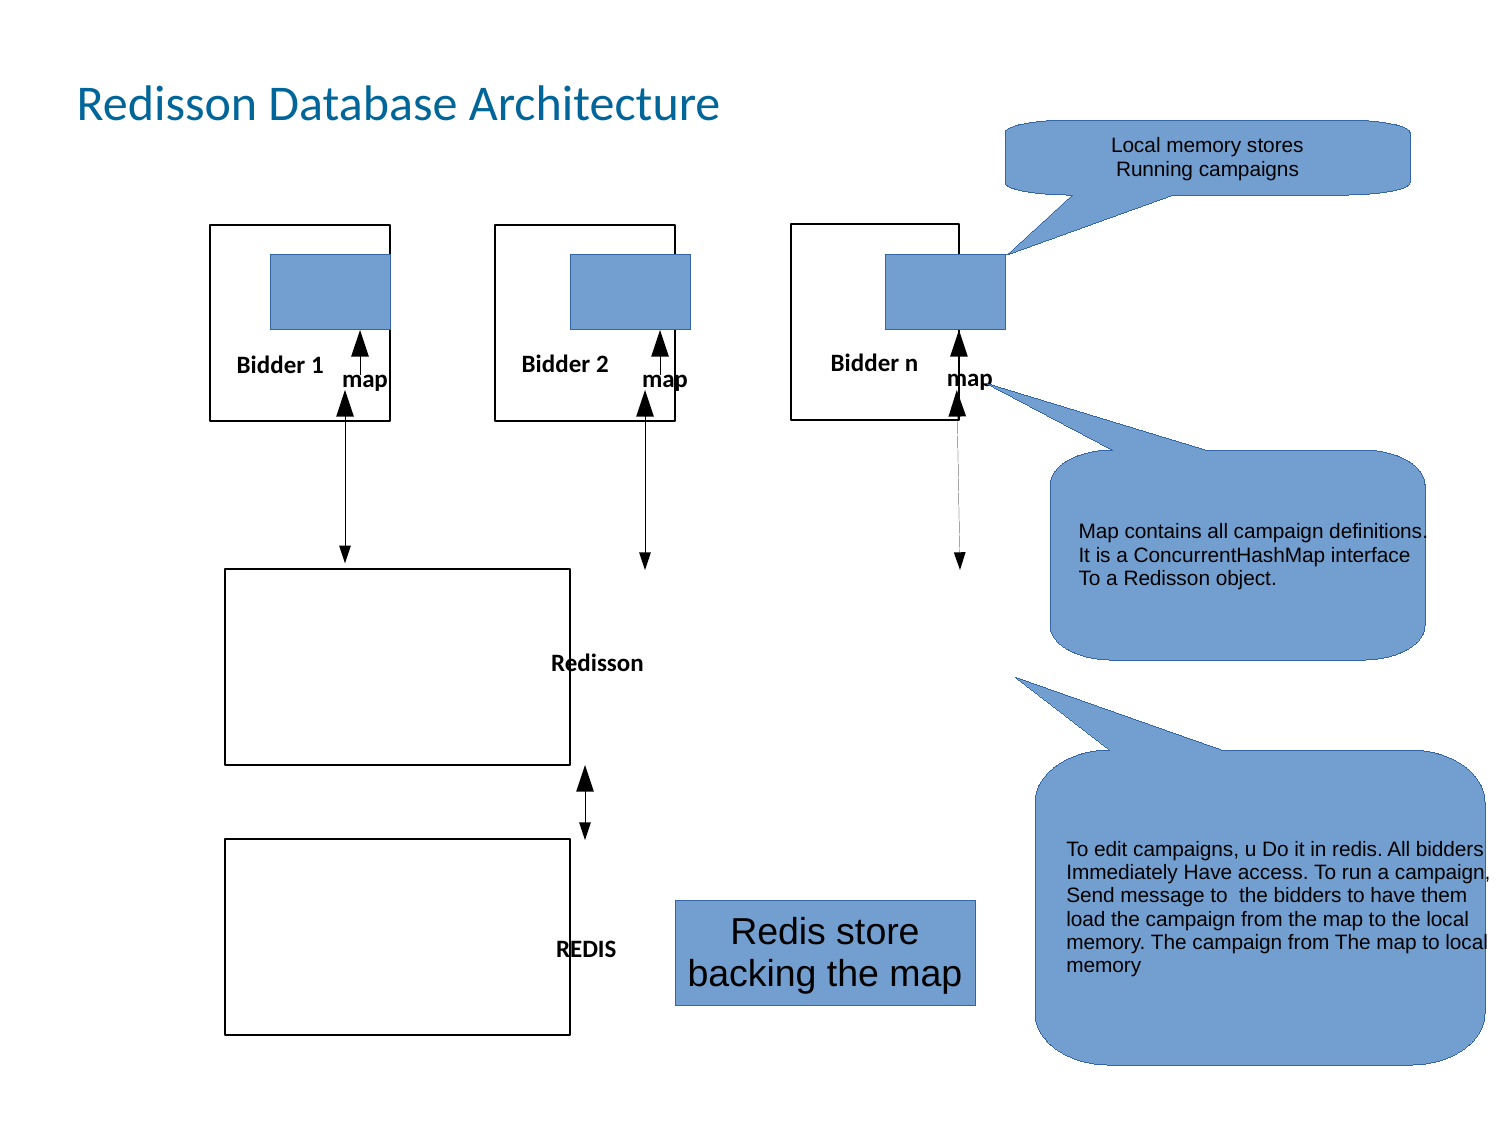

Redisson Database Architecture
Local memory stores
Running campaigns
Bidder n
Bidder 2
Bidder 1
map
map
map
Map contains all campaign definitions.
It is a ConcurrentHashMap interface
To a Redisson object.
Redisson
To edit campaigns, u Do it in redis. All bidders
Immediately Have access. To run a campaign,
Send message to the bidders to have them
load the campaign from the map to the local
memory. The campaign from The map to local
memory
Redis store
backing the map
REDIS